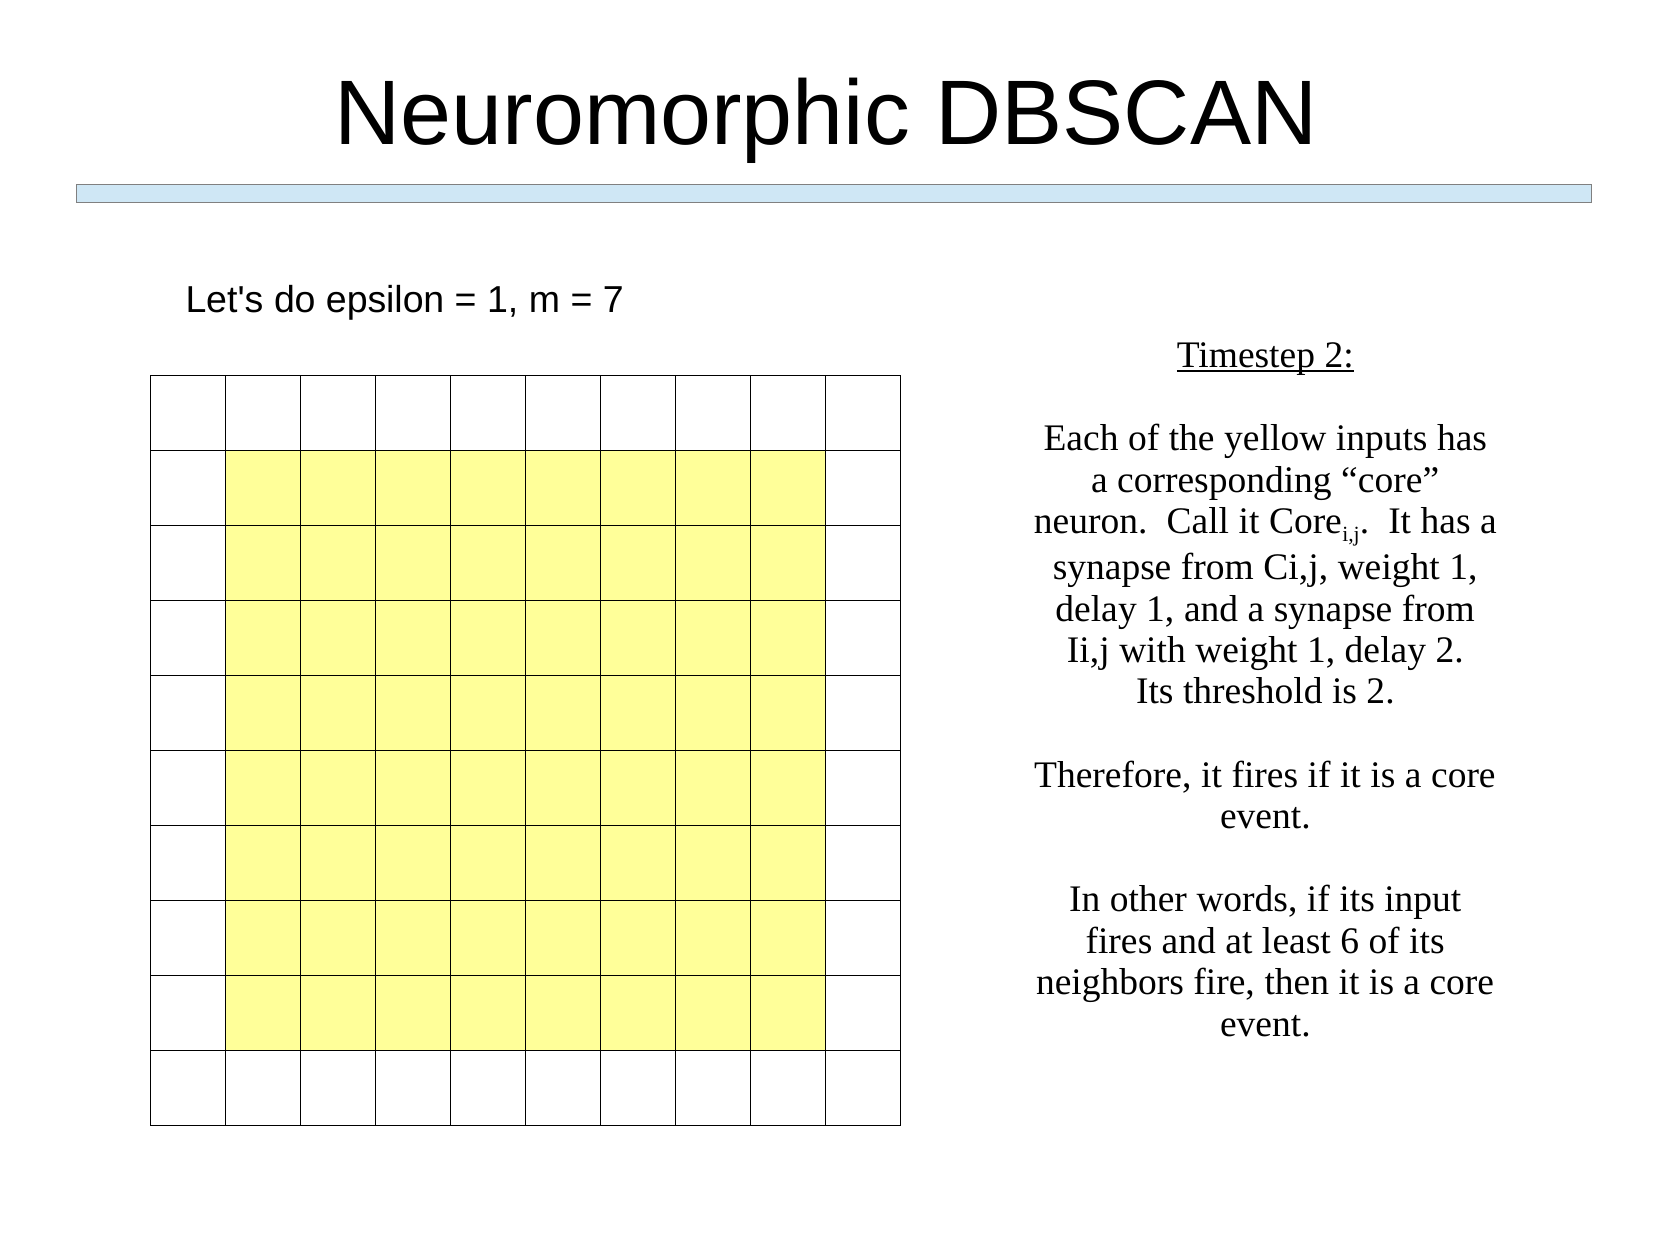

# Neuromorphic DBSCAN
Let's do epsilon = 1, m = 7
Timestep 2:
Each of the yellow inputs has a corresponding “core” neuron. Call it Corei,j. It has a synapse from Ci,j, weight 1, delay 1, and a synapse from Ii,j with weight 1, delay 2.
Its threshold is 2.
Therefore, it fires if it is a core event.
In other words, if its input fires and at least 6 of its neighbors fire, then it is a core event.